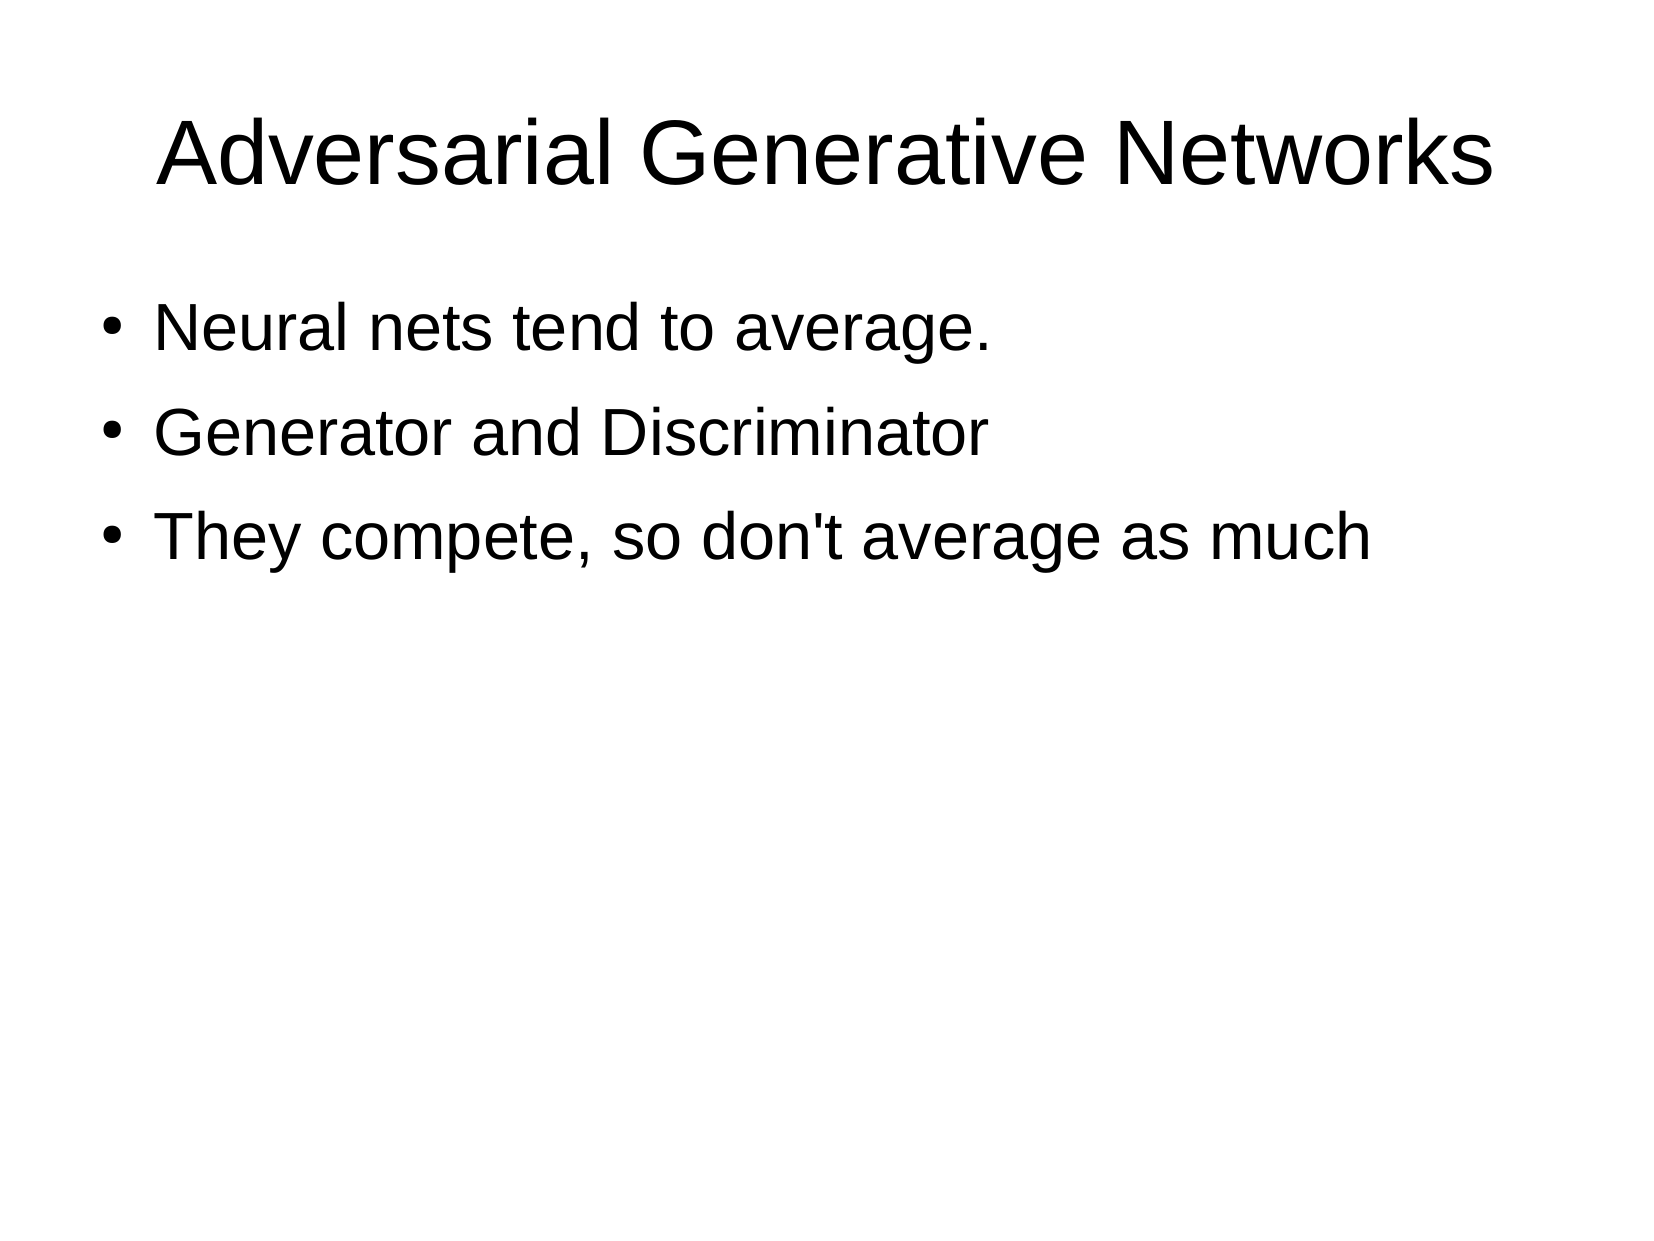

# Adversarial Generative Networks
Neural nets tend to average.
Generator and Discriminator
They compete, so don't average as much